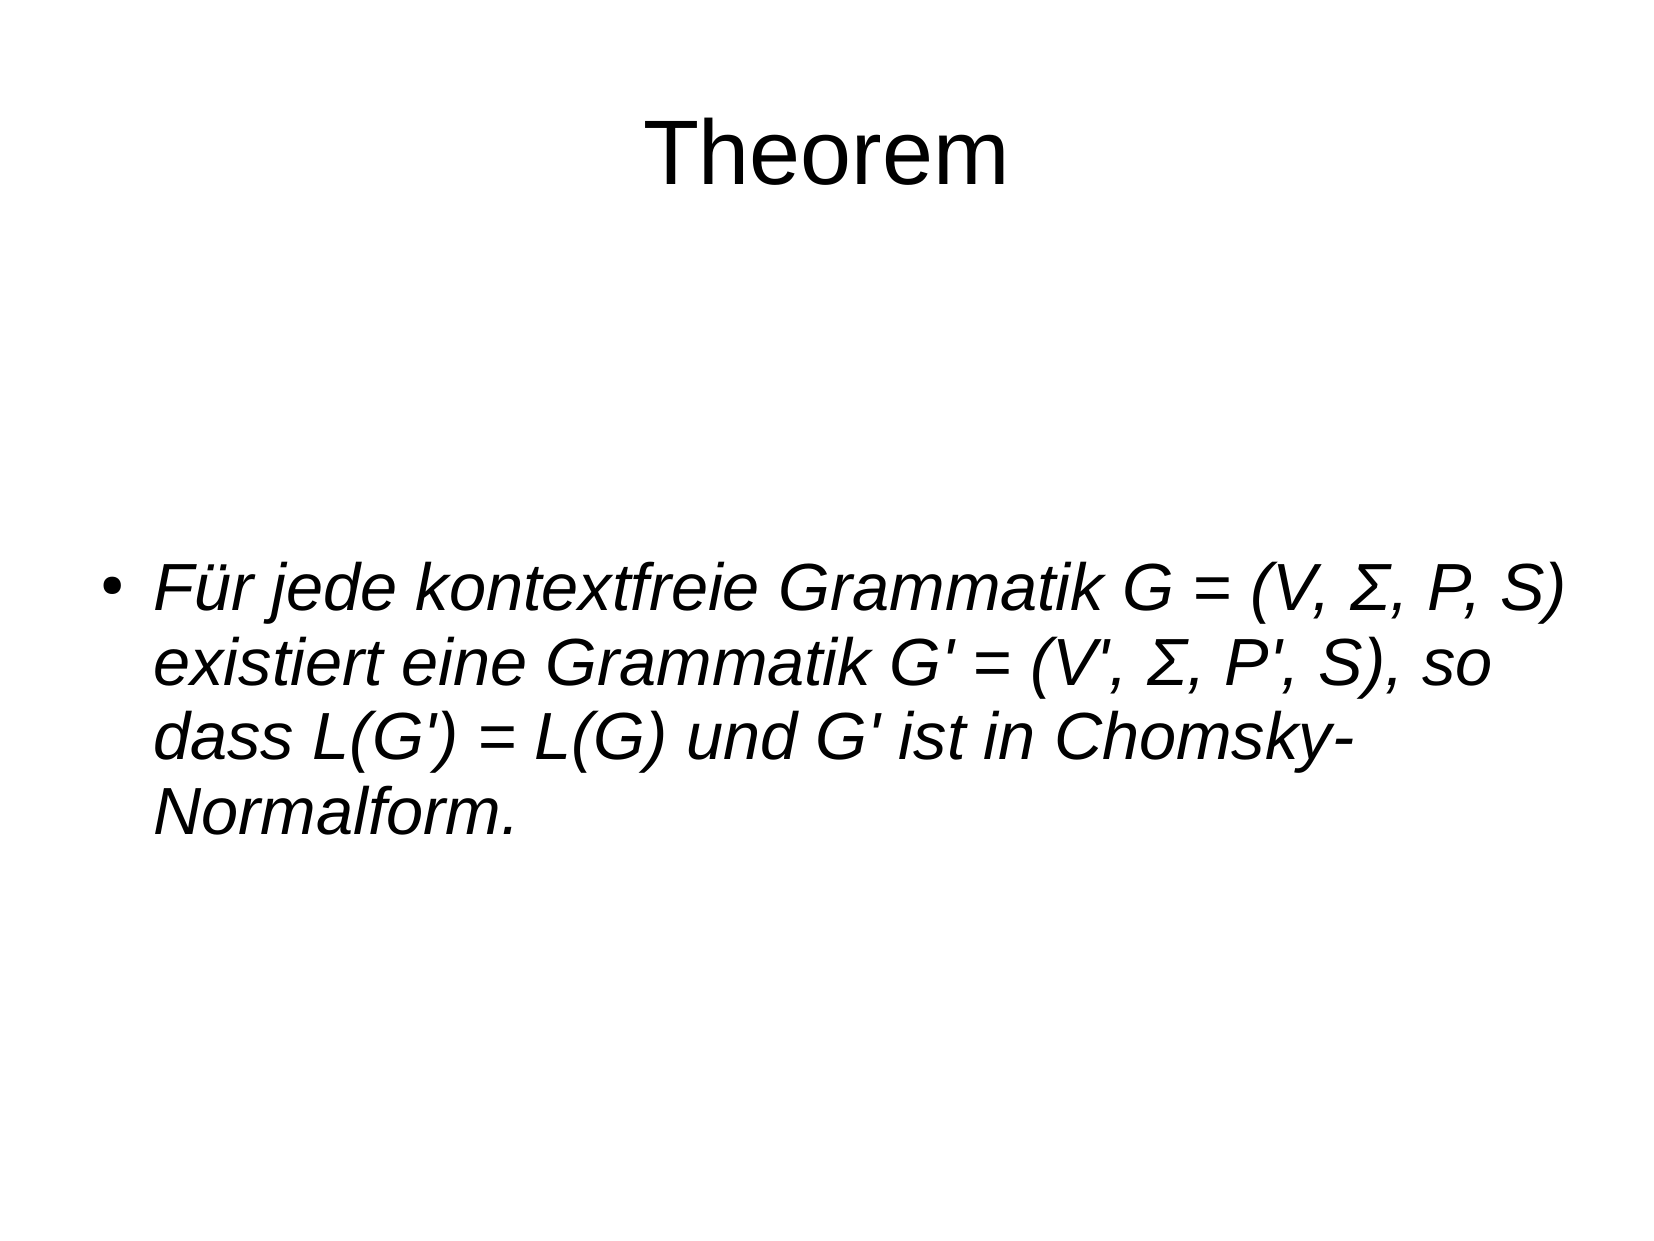

# Theorem
Für jede kontextfreie Grammatik G = (V, Σ, P, S) existiert eine Grammatik G' = (V', Σ, P', S), so dass L(G') = L(G) und G' ist in Chomsky-Normalform.